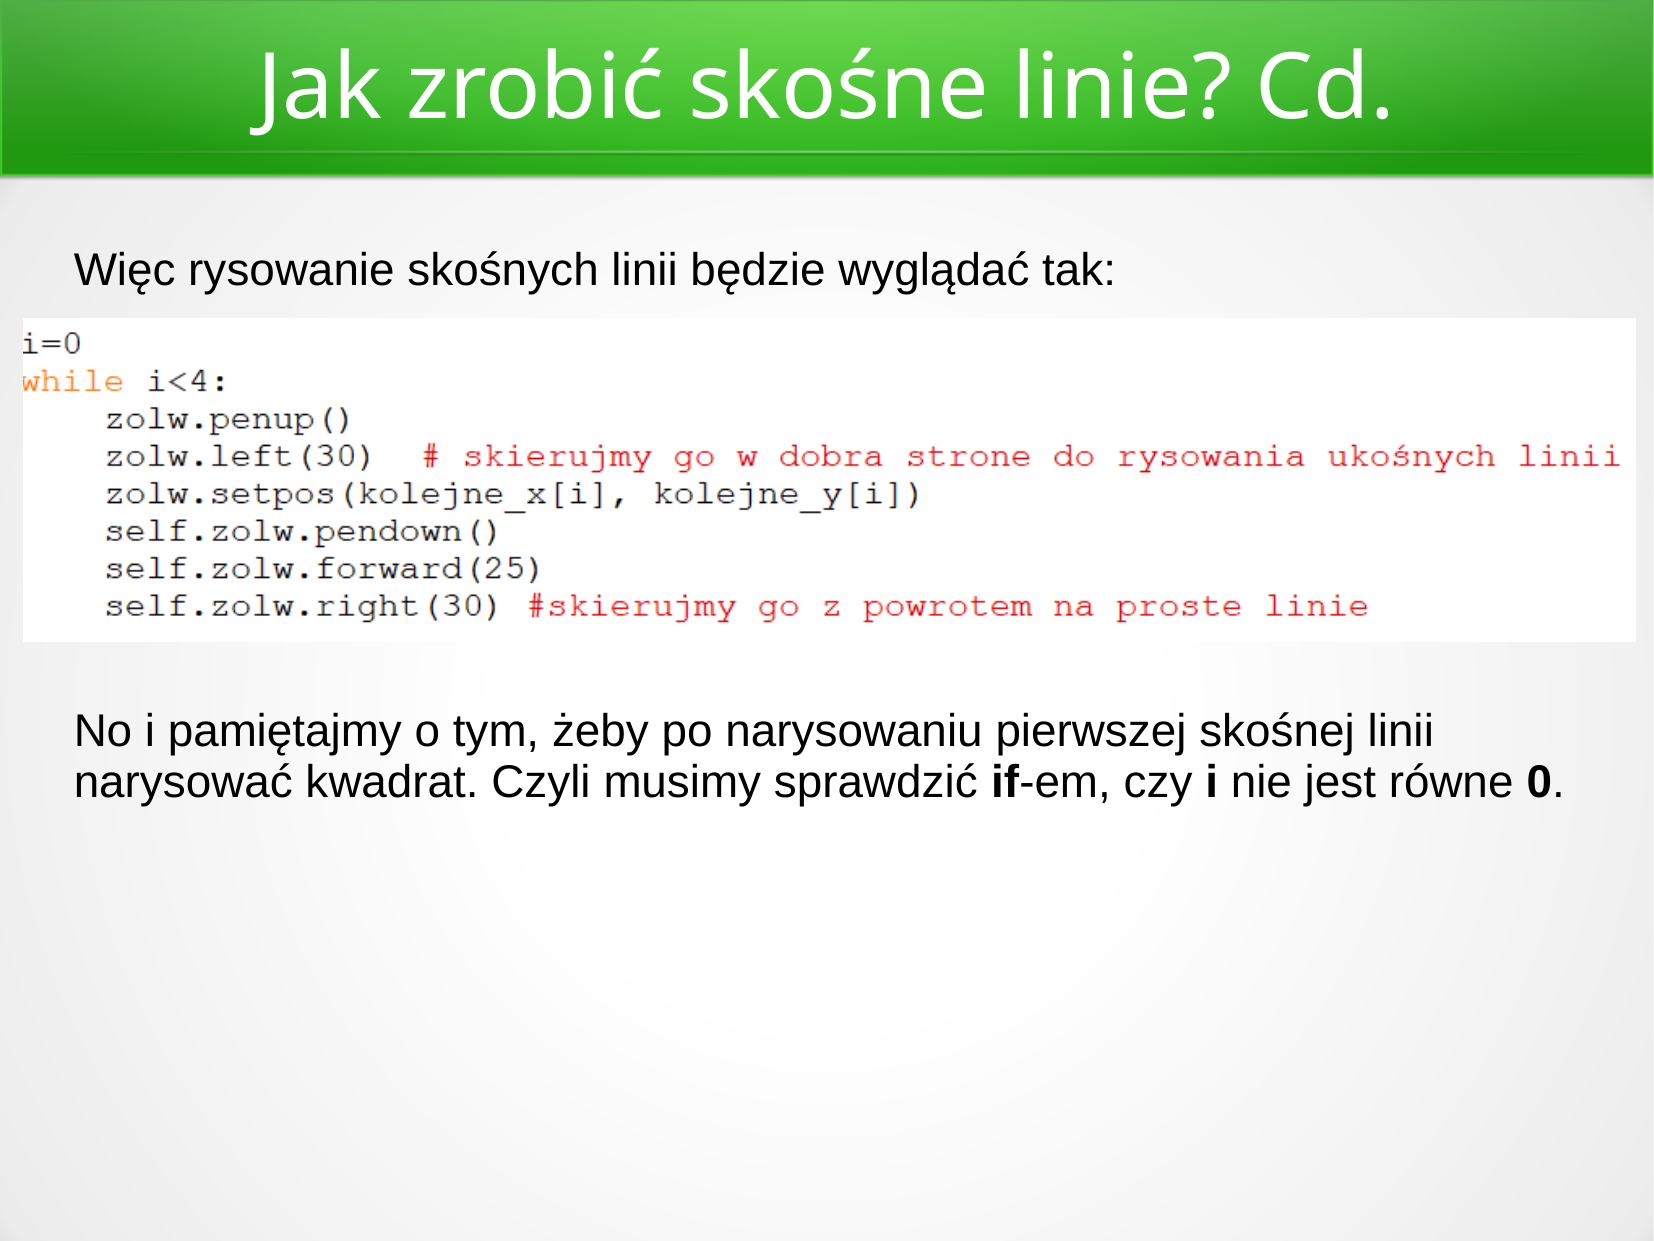

# Jak zrobić skośne linie? Cd.
Więc rysowanie skośnych linii będzie wyglądać tak:
No i pamiętajmy o tym, żeby po narysowaniu pierwszej skośnej linii narysować kwadrat. Czyli musimy sprawdzić if-em, czy i nie jest równe 0.